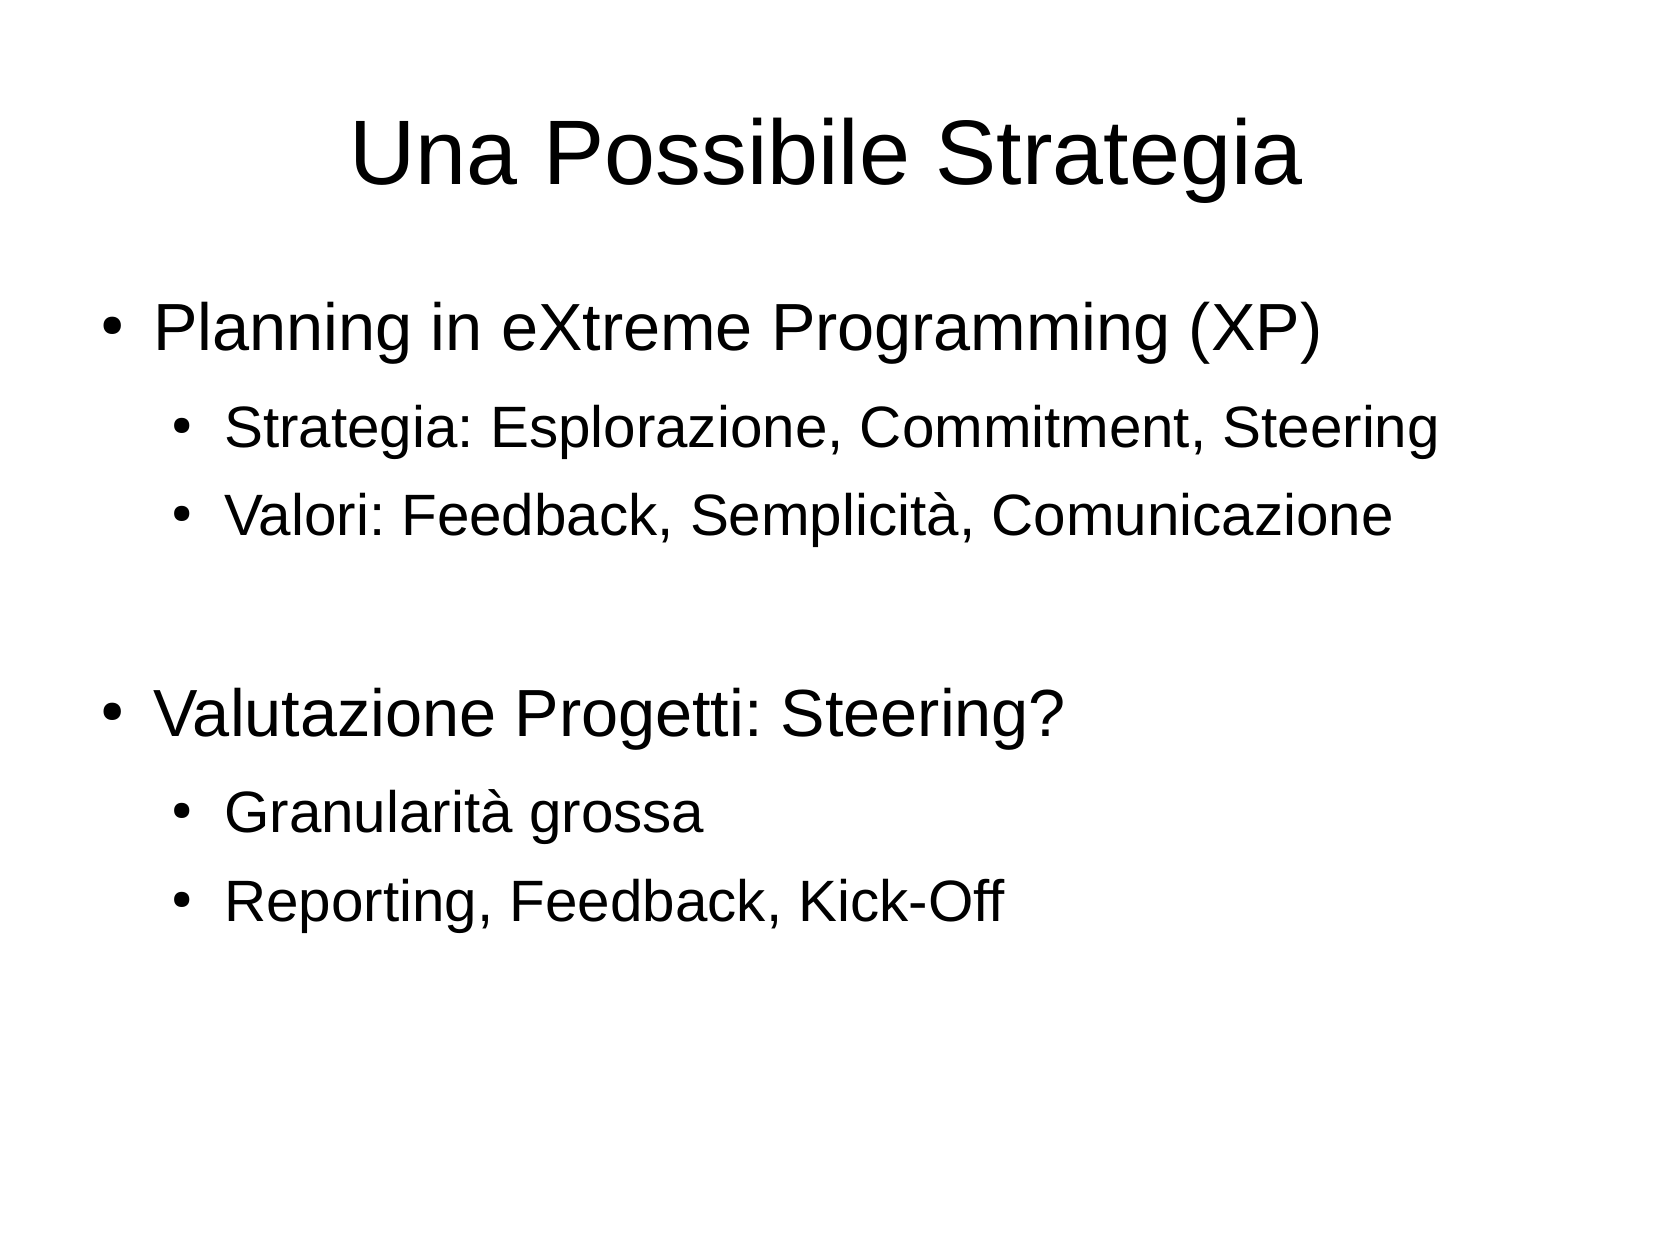

# Una Possibile Strategia
Planning in eXtreme Programming (XP)
Strategia: Esplorazione, Commitment, Steering
Valori: Feedback, Semplicità, Comunicazione
Valutazione Progetti: Steering?
Granularità grossa
Reporting, Feedback, Kick-Off